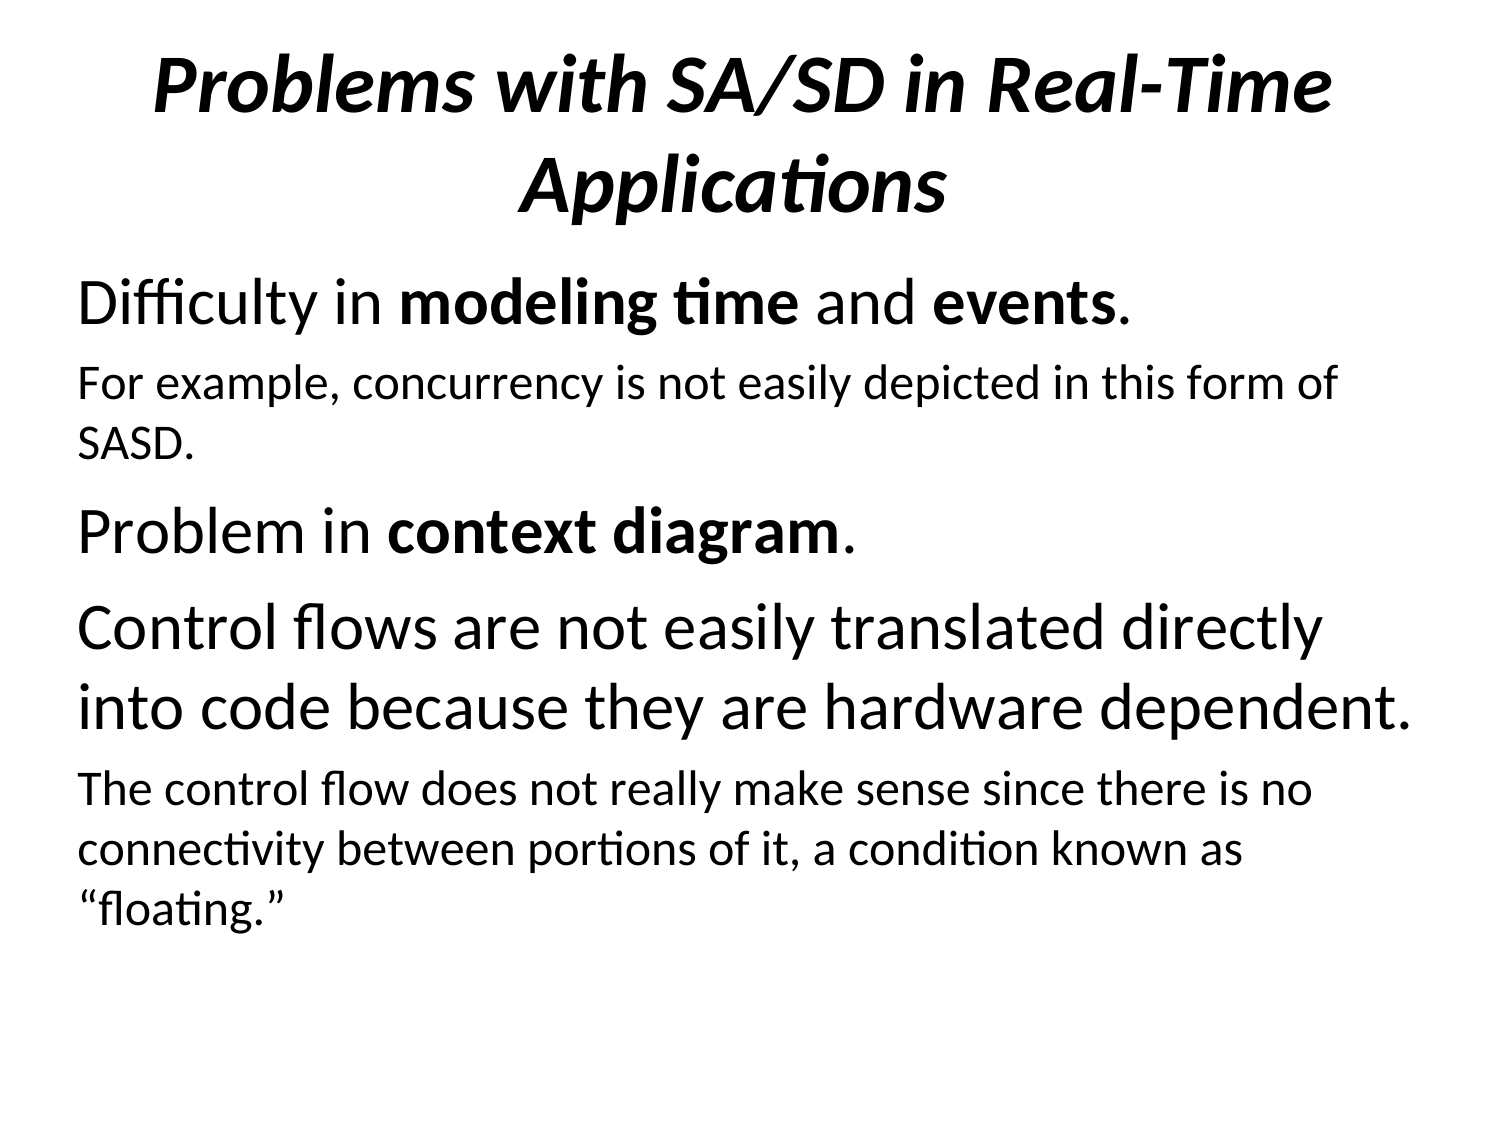

# Problems with SA/SD in Real-Time Applications
Difficulty in modeling time and events.
For example, concurrency is not easily depicted in this form of SASD.
Problem in context diagram.
Control flows are not easily translated directly into code because they are hardware dependent.
The control flow does not really make sense since there is no connectivity between portions of it, a condition known as “floating.”